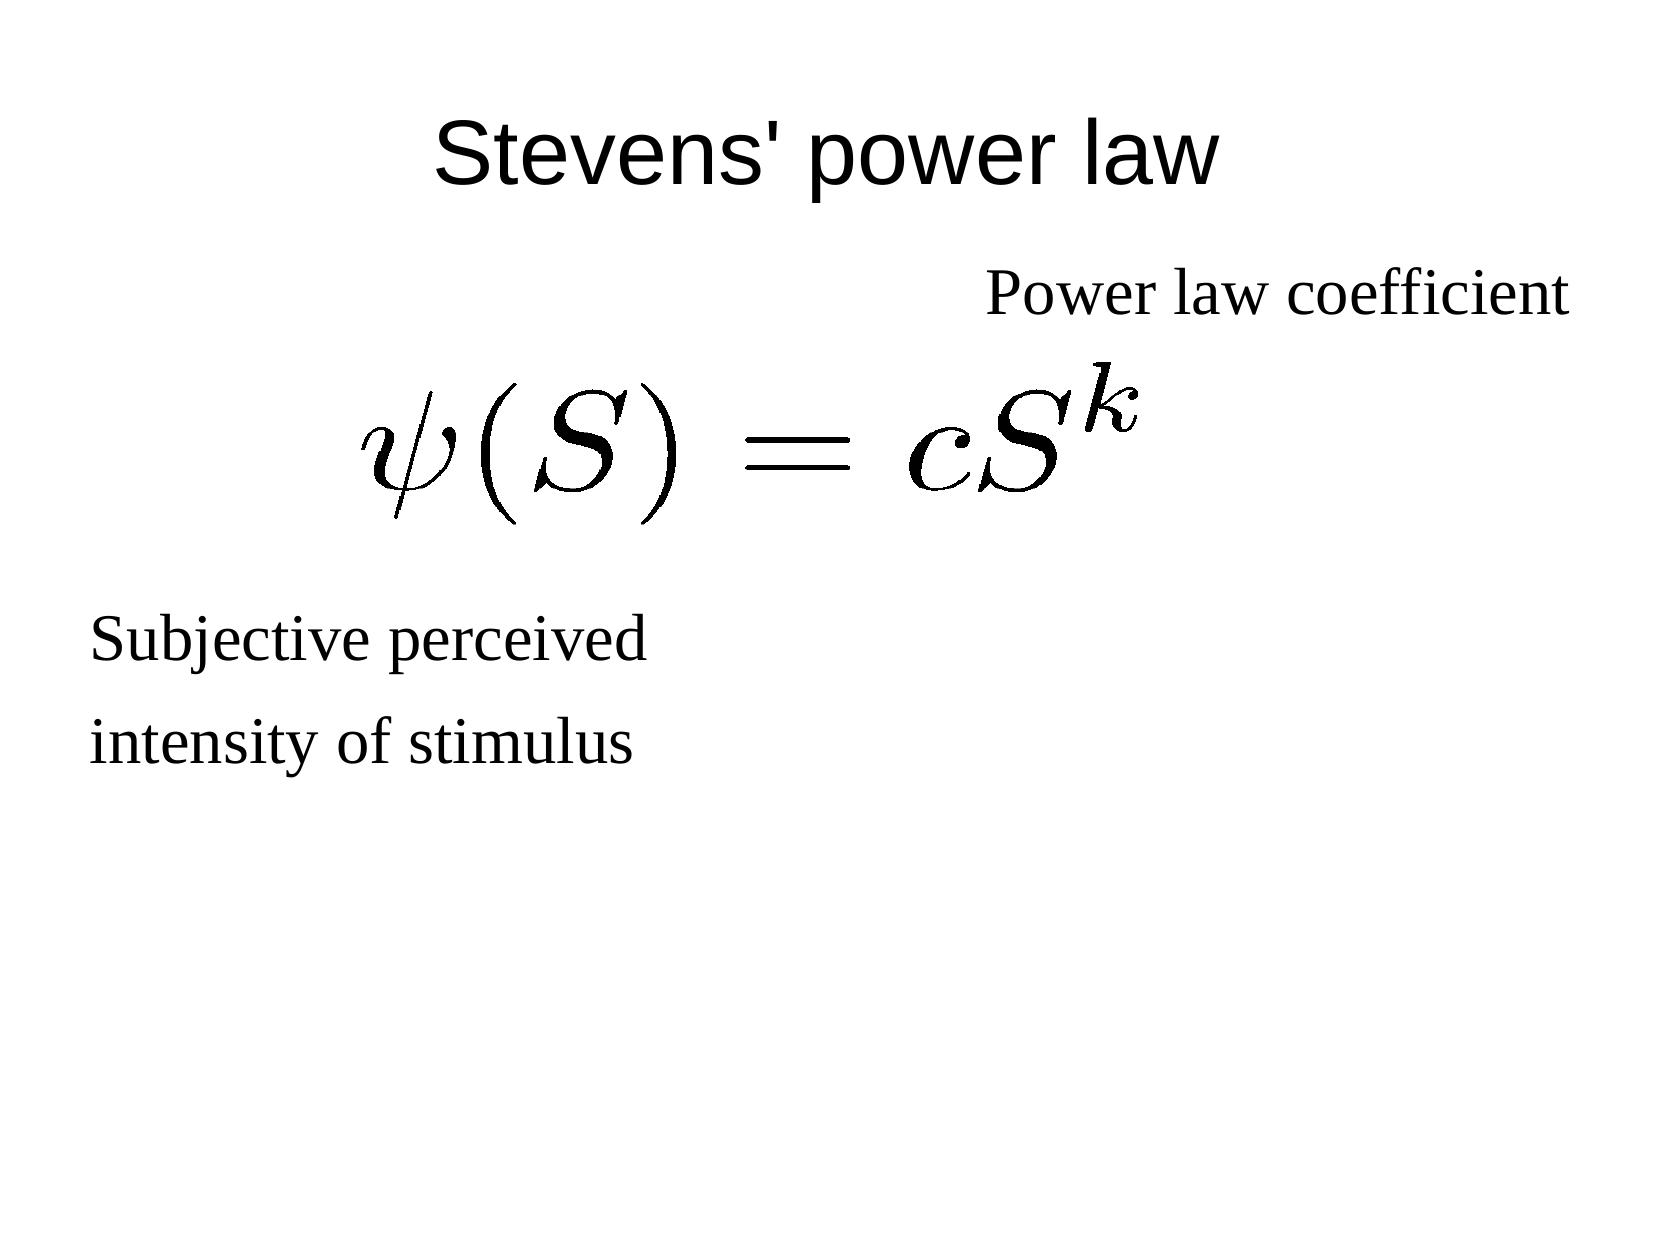

# Stevens' power law
Power law coefficient
Subjective perceived
intensity of stimulus